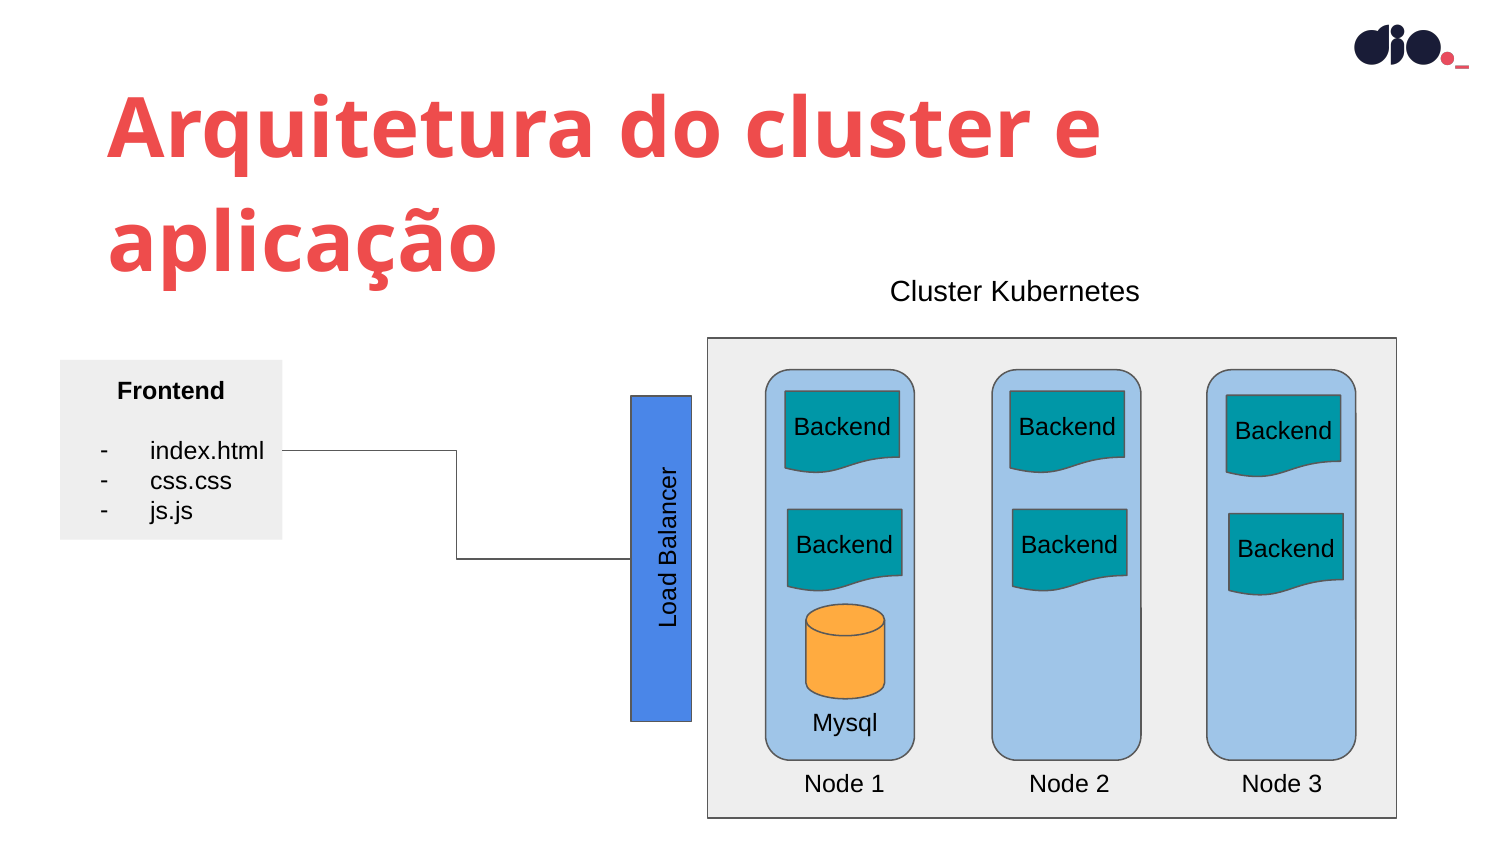

Arquitetura do cluster e aplicação
Cluster Kubernetes
Frontend
index.html
css.css
js.js
Backend
Backend
Backend
Backend
Backend
Backend
Load Balancer
Mysql
Node 1
Node 2
Node 3